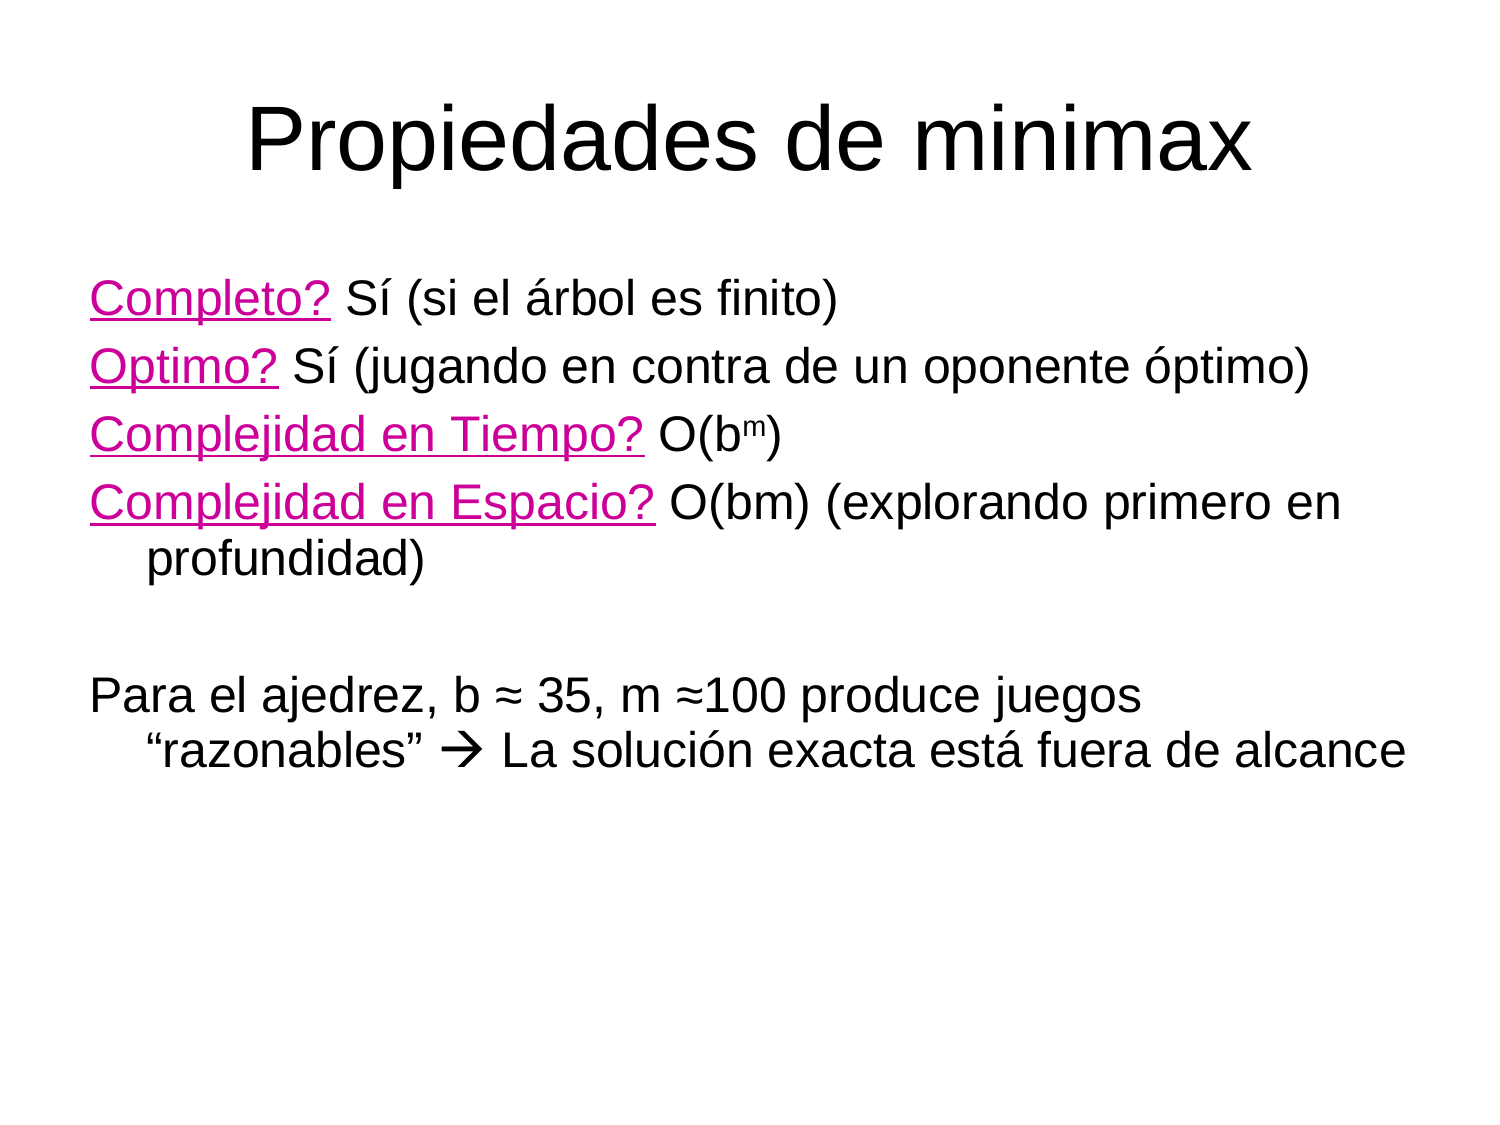

# Propiedades de minimax
Completo? Sí (si el árbol es finito)
Optimo? Sí (jugando en contra de un oponente óptimo)
Complejidad en Tiempo? O(bm)
Complejidad en Espacio? O(bm) (explorando primero en profundidad)
Para el ajedrez, b ≈ 35, m ≈100 produce juegos “razonables”  La solución exacta está fuera de alcance